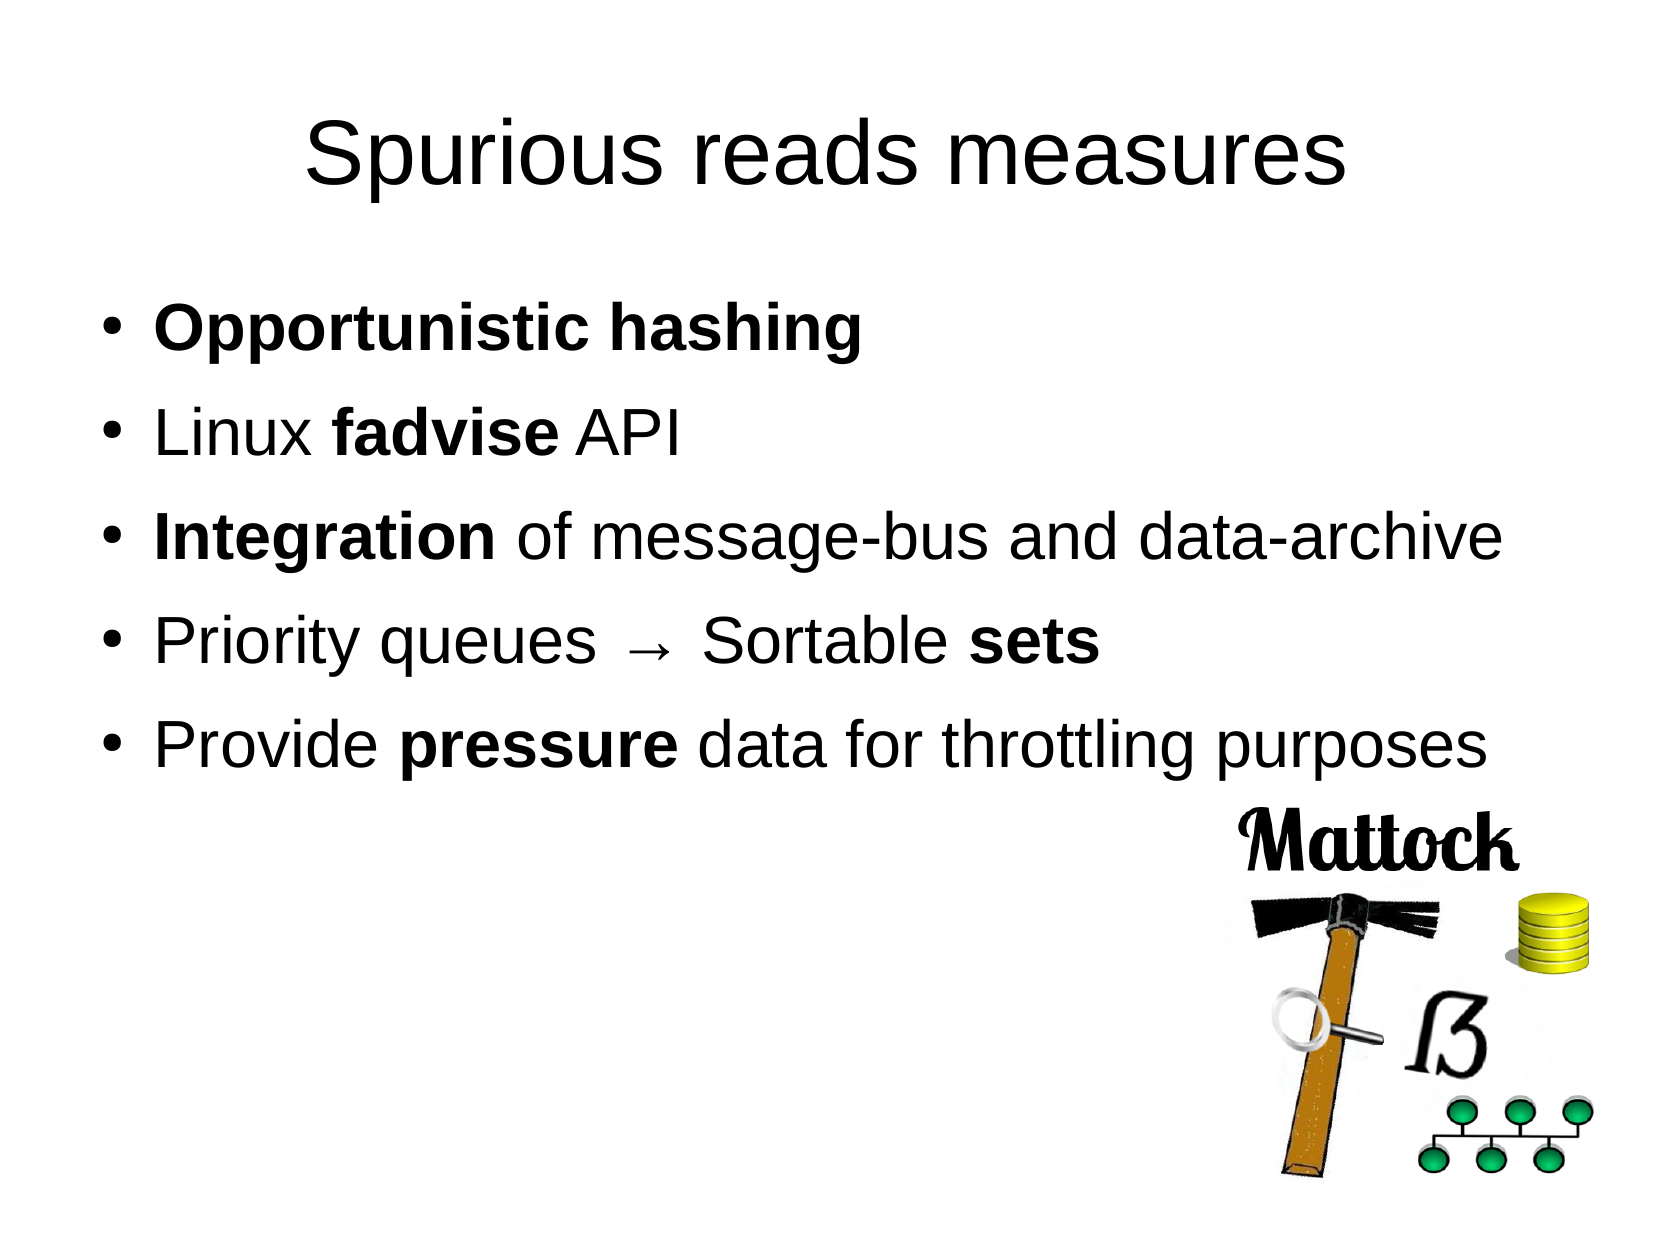

# Spurious reads measures
Opportunistic hashing
Linux fadvise API
Integration of message-bus and data-archive
Priority queues → Sortable sets
Provide pressure data for throttling purposes